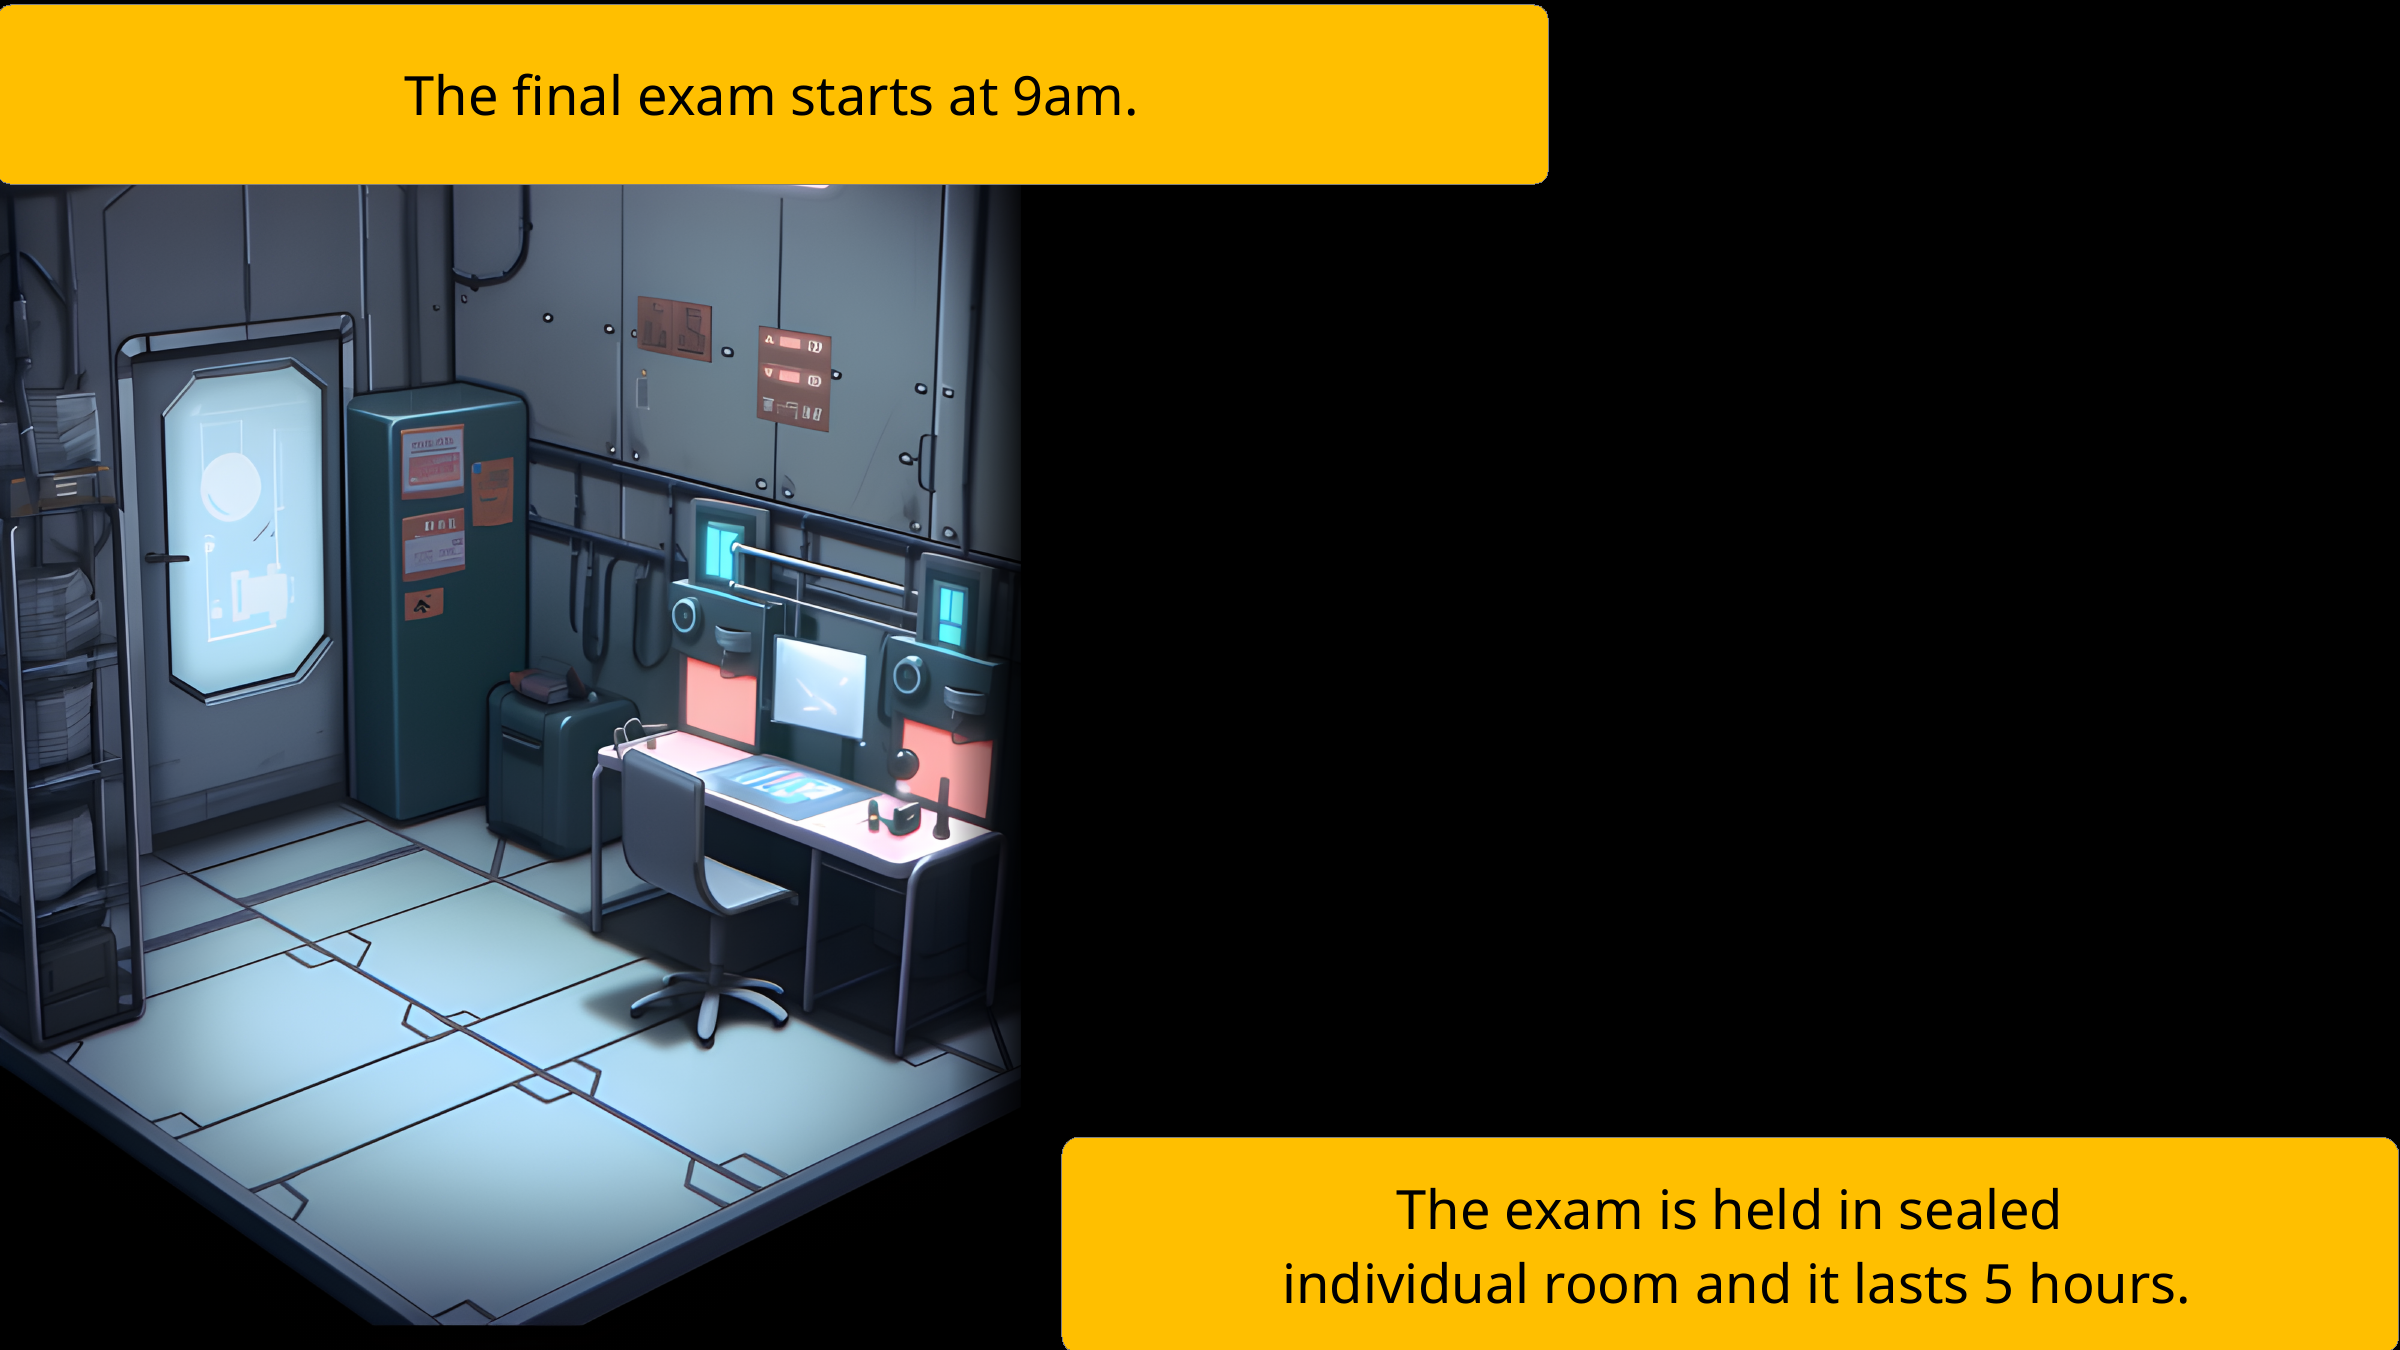

The final exam starts at 9am.
The exam is held in sealed
 individual room and it lasts 5 hours.